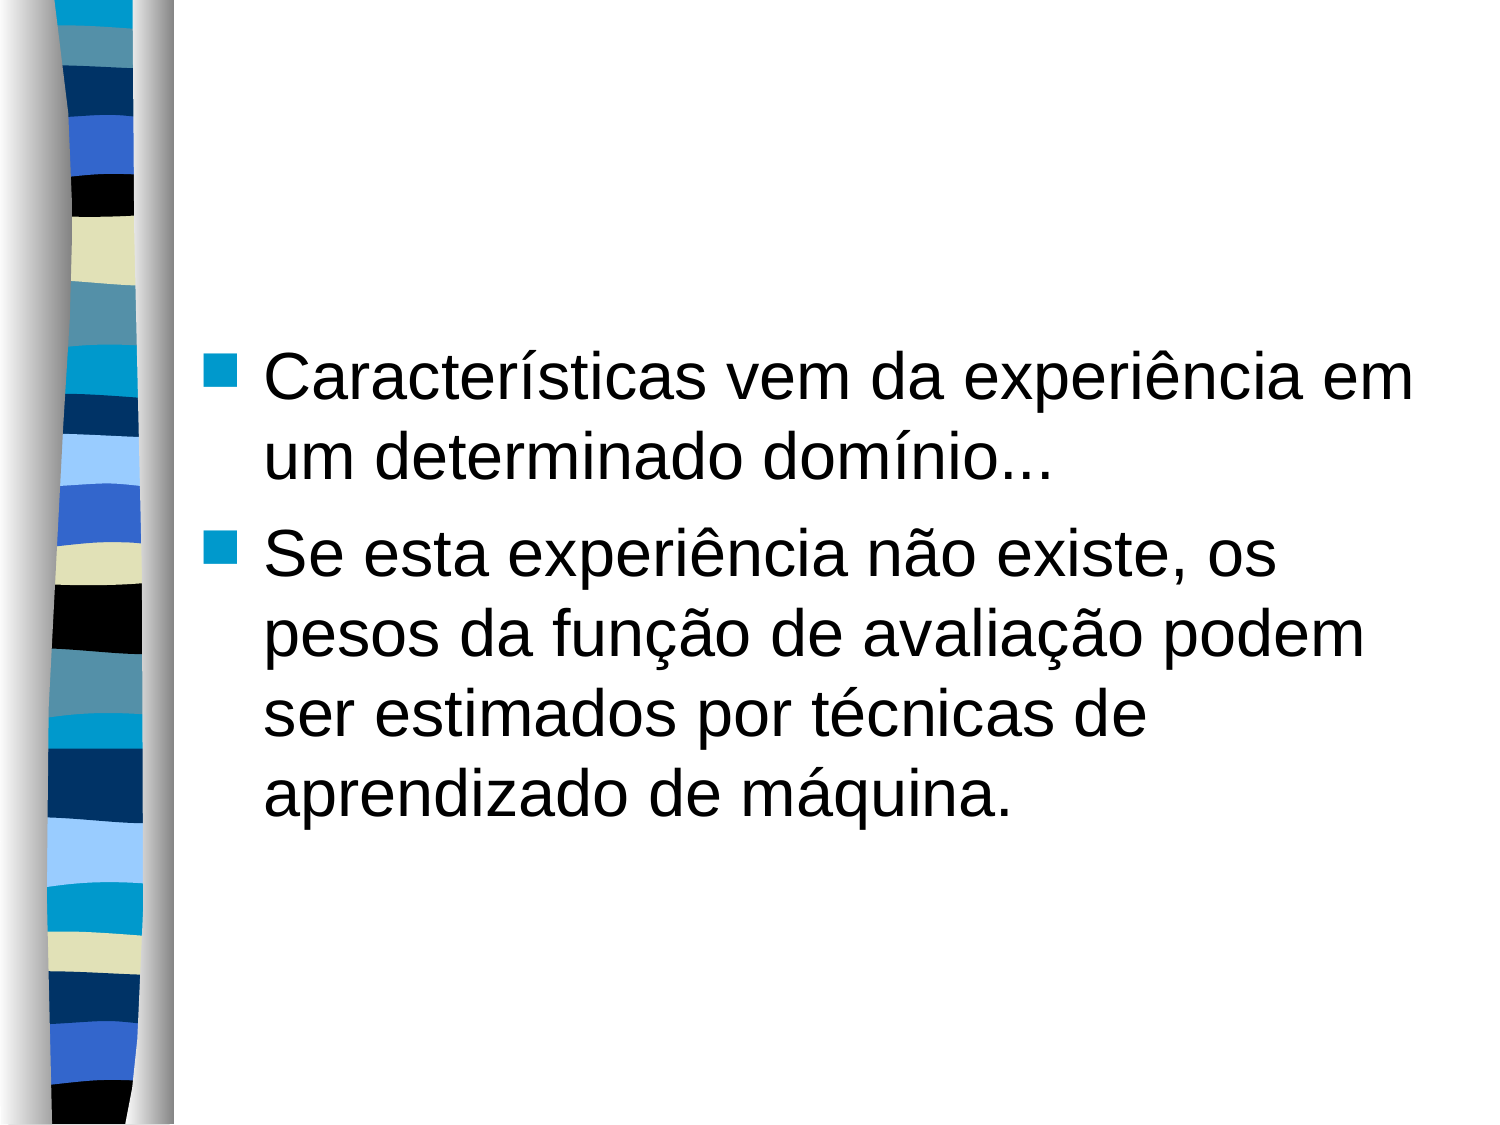

#
Características vem da experiência em um determinado domínio...
Se esta experiência não existe, os pesos da função de avaliação podem ser estimados por técnicas de aprendizado de máquina.